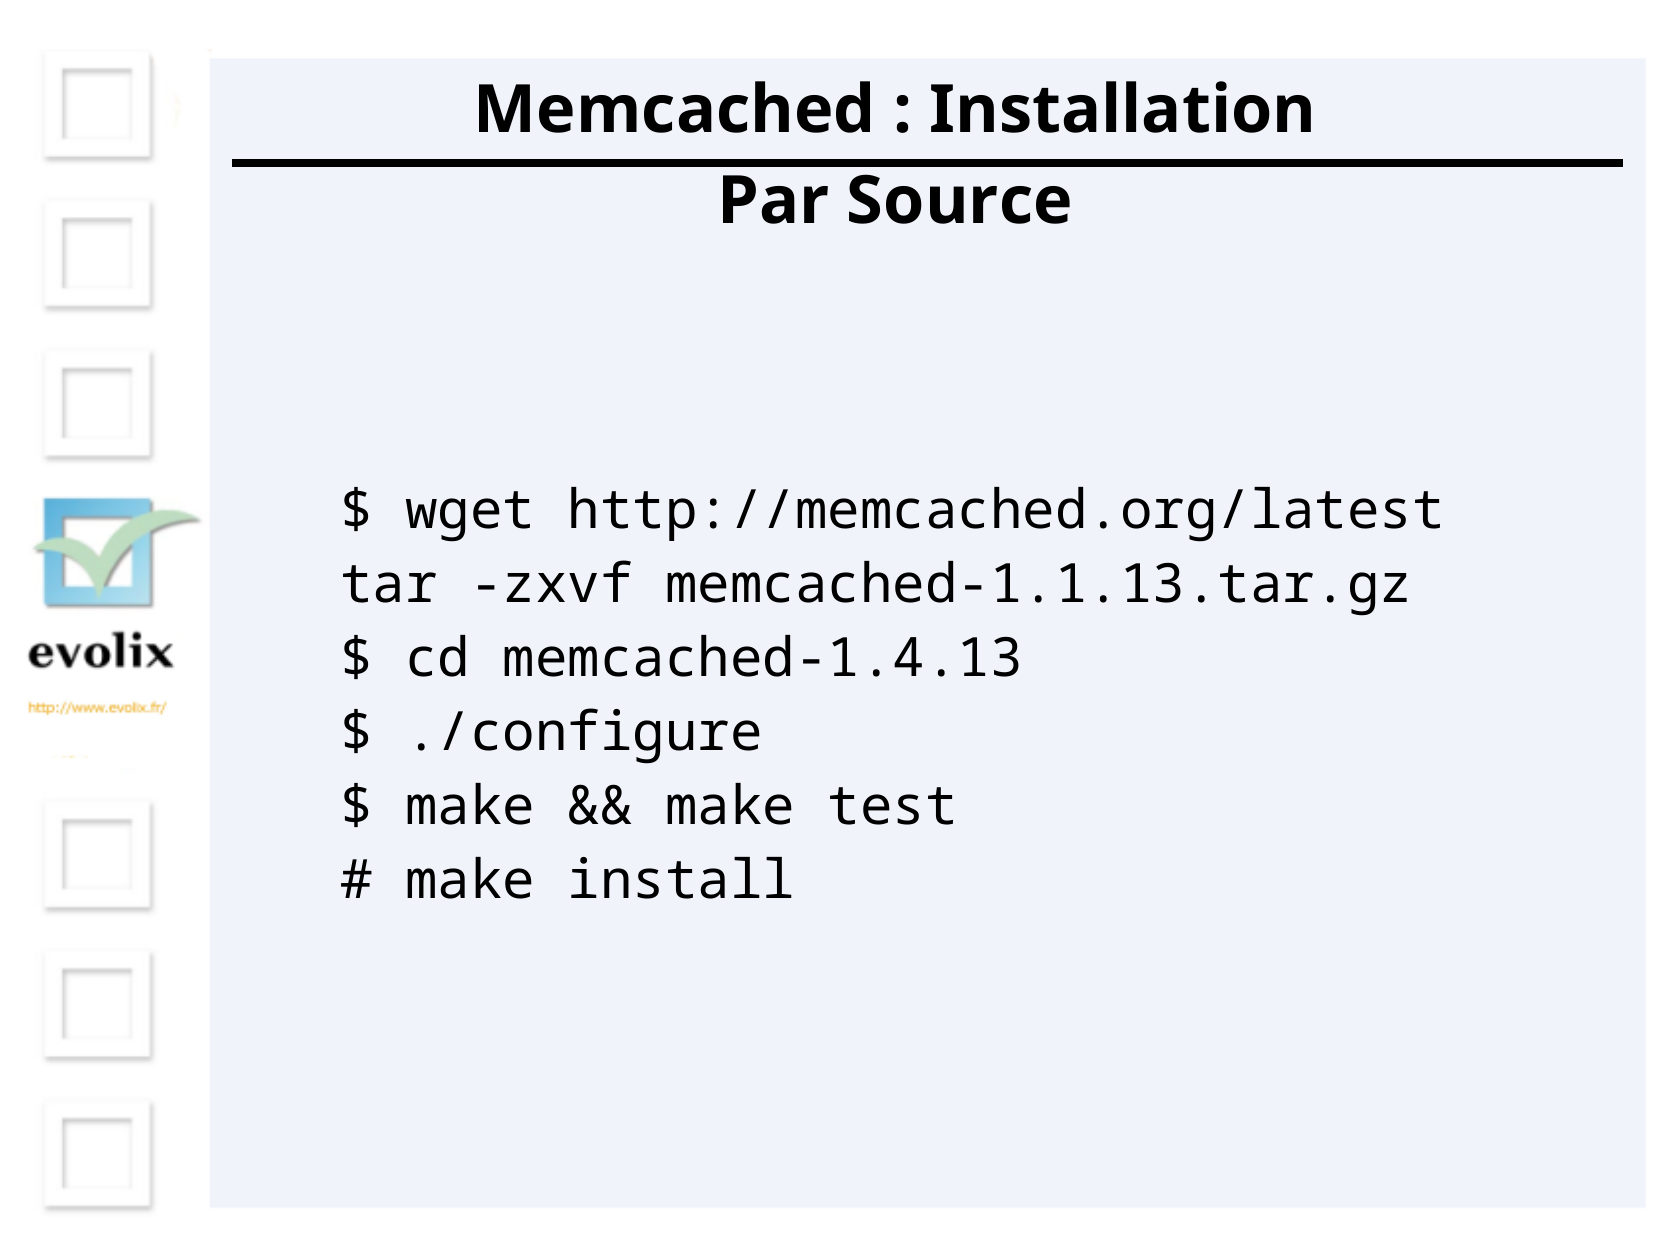

# Memcached : Installation Par Source
$ wget http://memcached.org/latest
tar -zxvf memcached-1.1.13.tar.gz
$ cd memcached-1.4.13
$ ./configure
$ make && make test
# make install